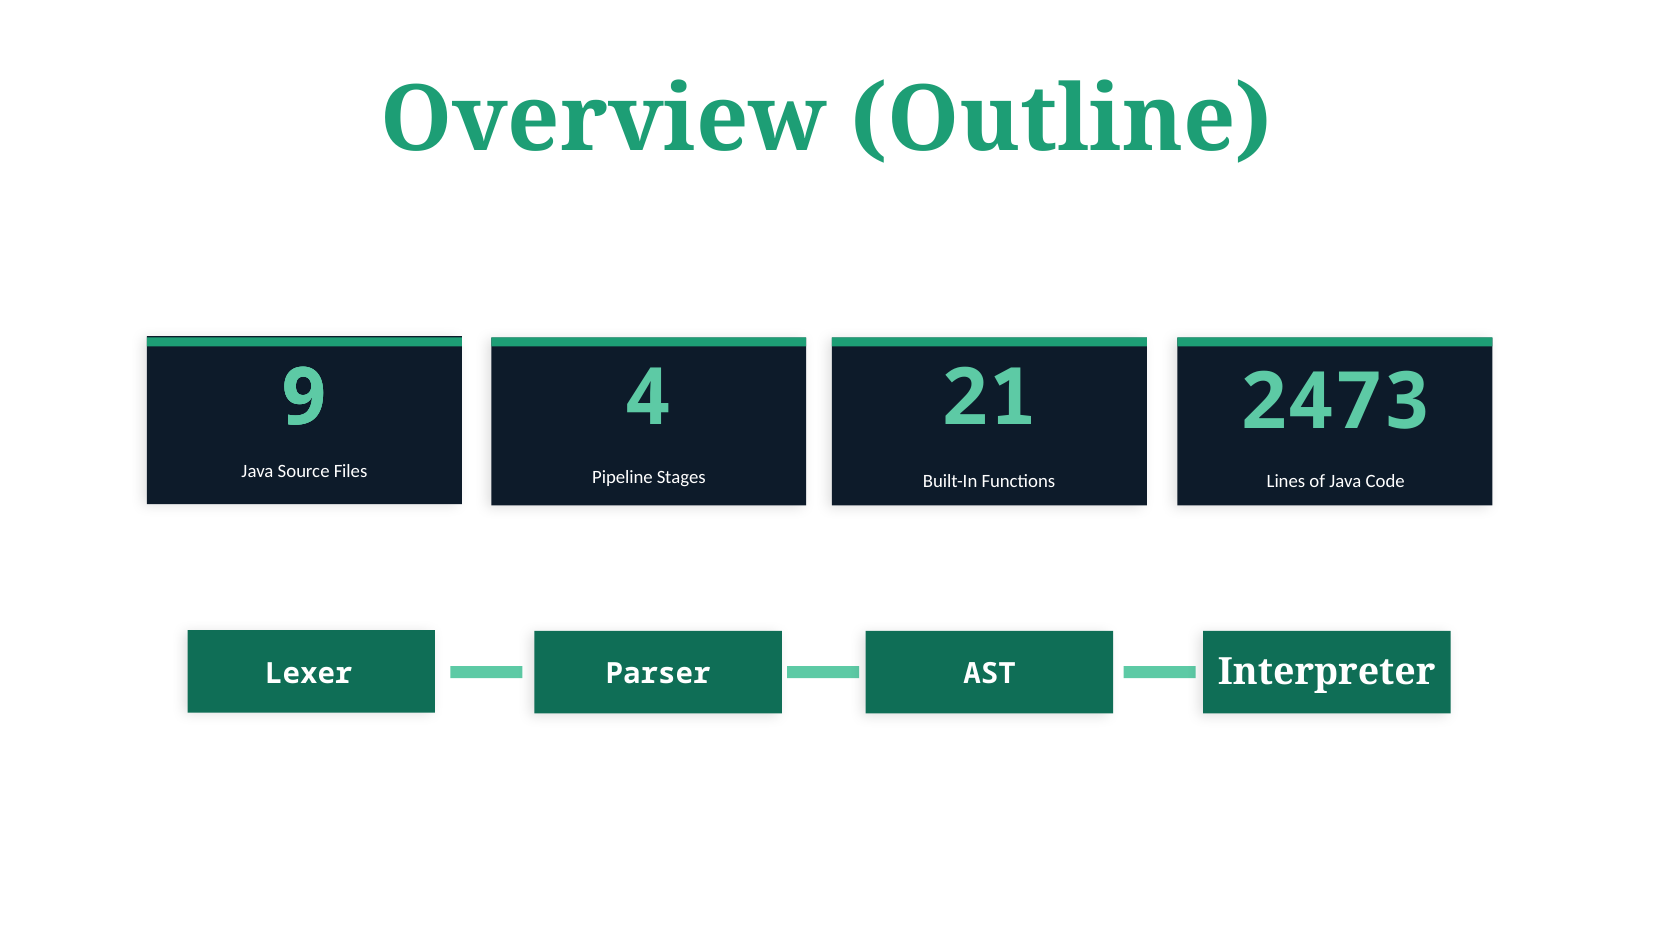

# Overview (Outline)
9
9
9
4
21
2473
Java Source Files
Pipeline Stages
Built-In Functions
Lines of Java Code
Lexer
Parser
AST
Interpreter